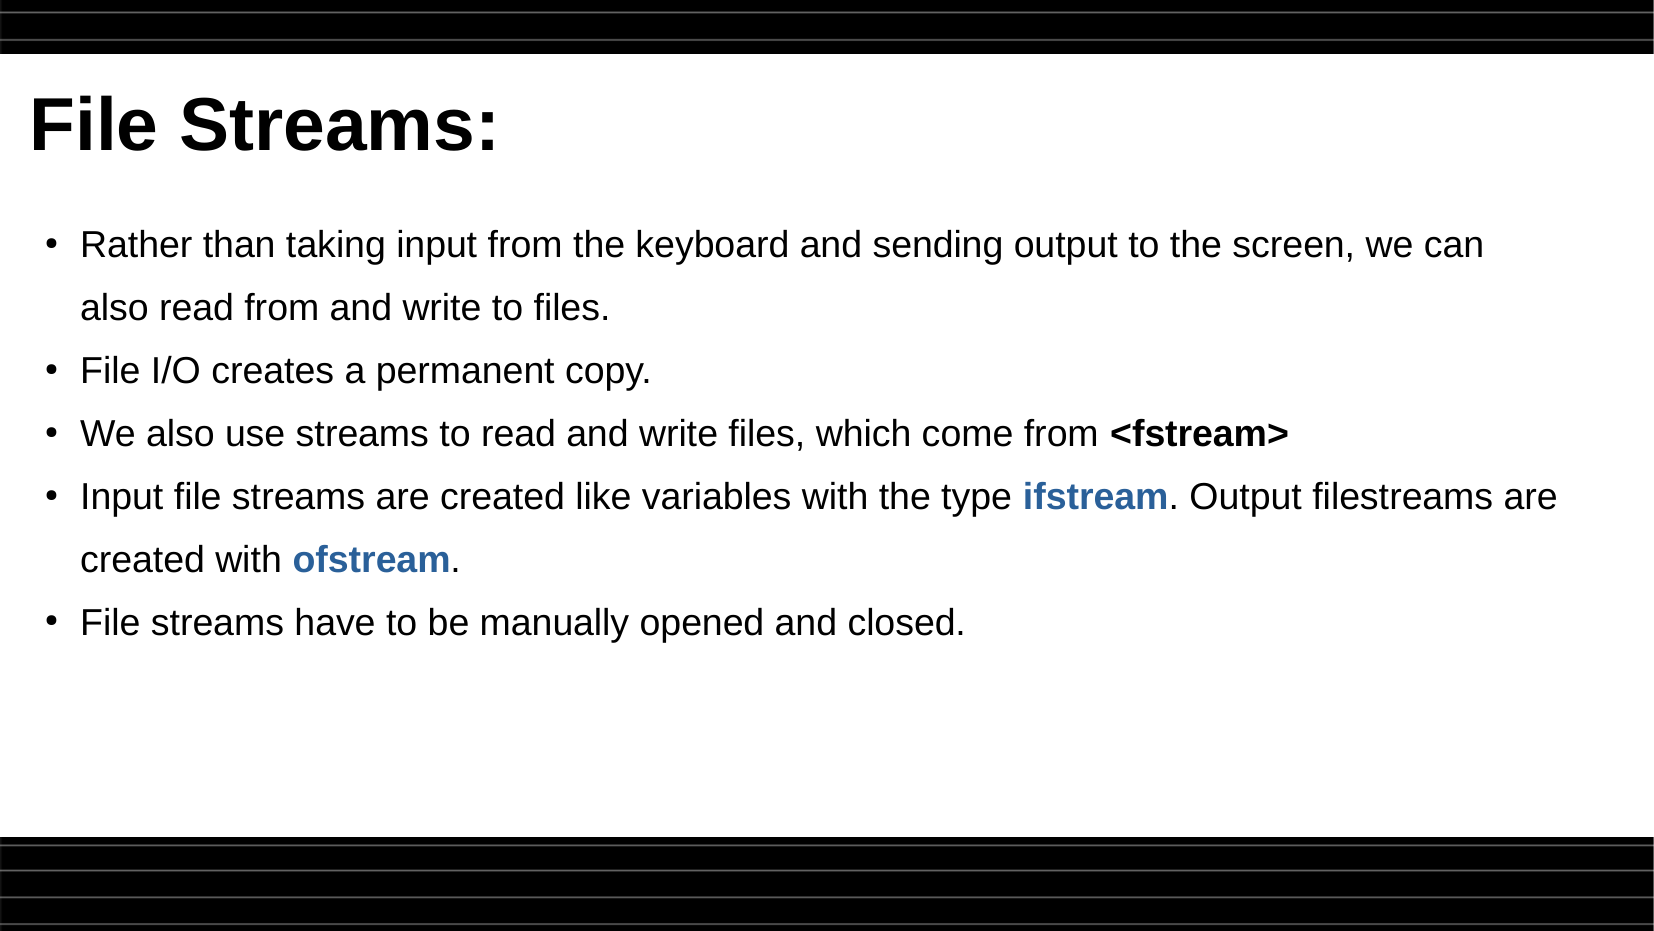

File Streams:
Rather than taking input from the keyboard and sending output to the screen, we can also read from and write to files.
File I/O creates a permanent copy.
We also use streams to read and write files, which come from <fstream>
Input file streams are created like variables with the type ifstream. Output filestreams are created with ofstream.
File streams have to be manually opened and closed.